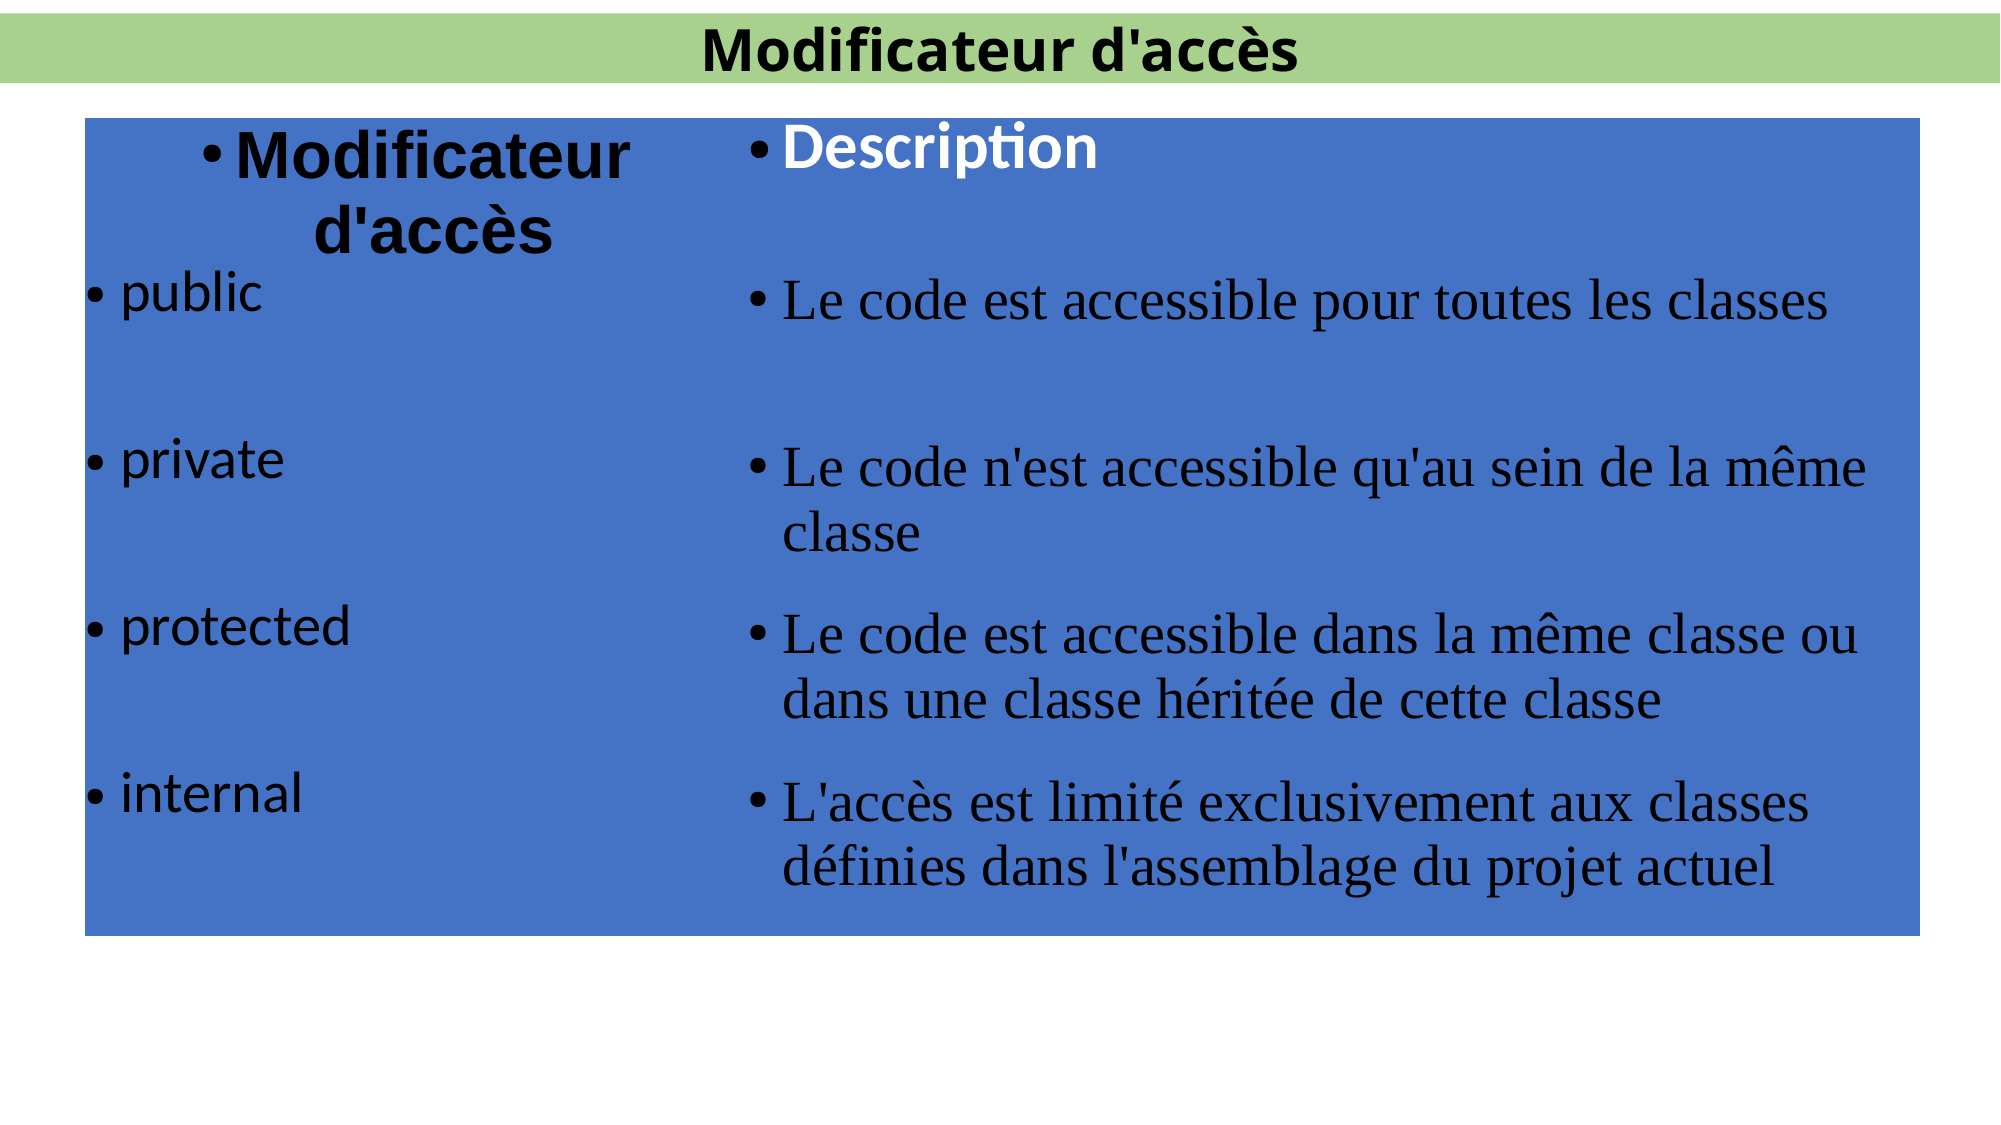

# Modificateur d'accès
| Modificateur d'accès | Description |
| --- | --- |
| public | Le code est accessible pour toutes les classes |
| private | Le code n'est accessible qu'au sein de la même classe |
| protected | Le code est accessible dans la même classe ou dans une classe héritée de cette classe |
| internal | L'accès est limité exclusivement aux classes définies dans l'assemblage du projet actuel |